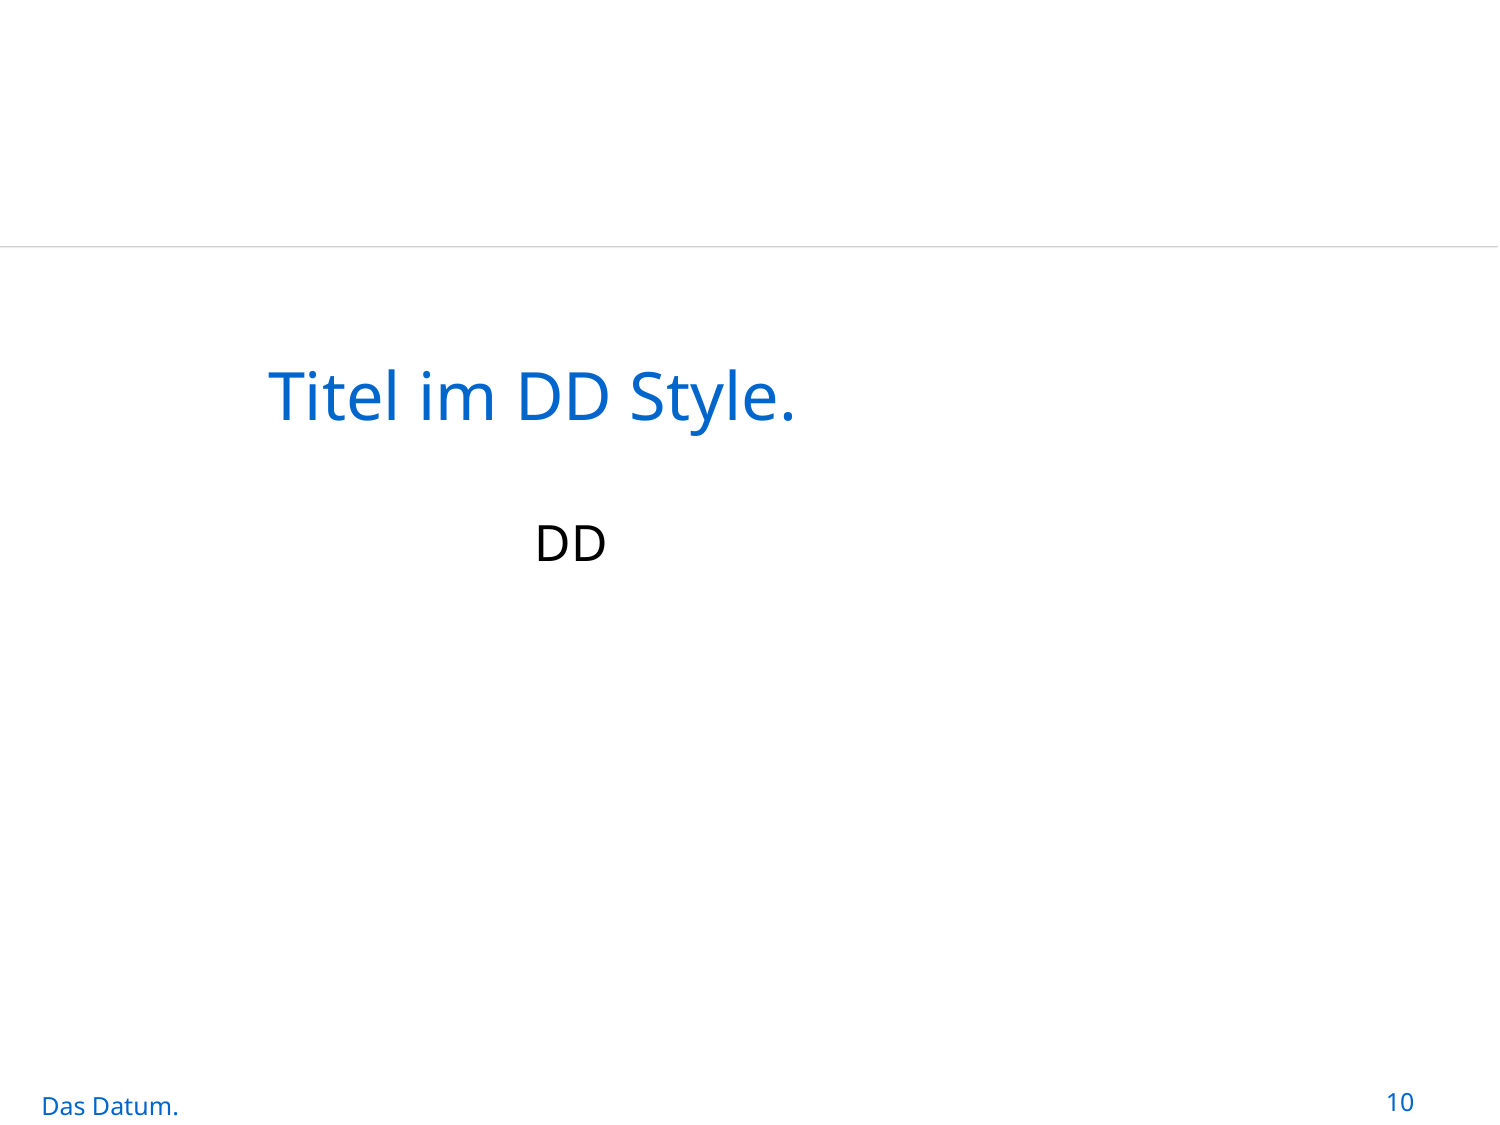

# Titel im DD Style.
DD
Das Datum.